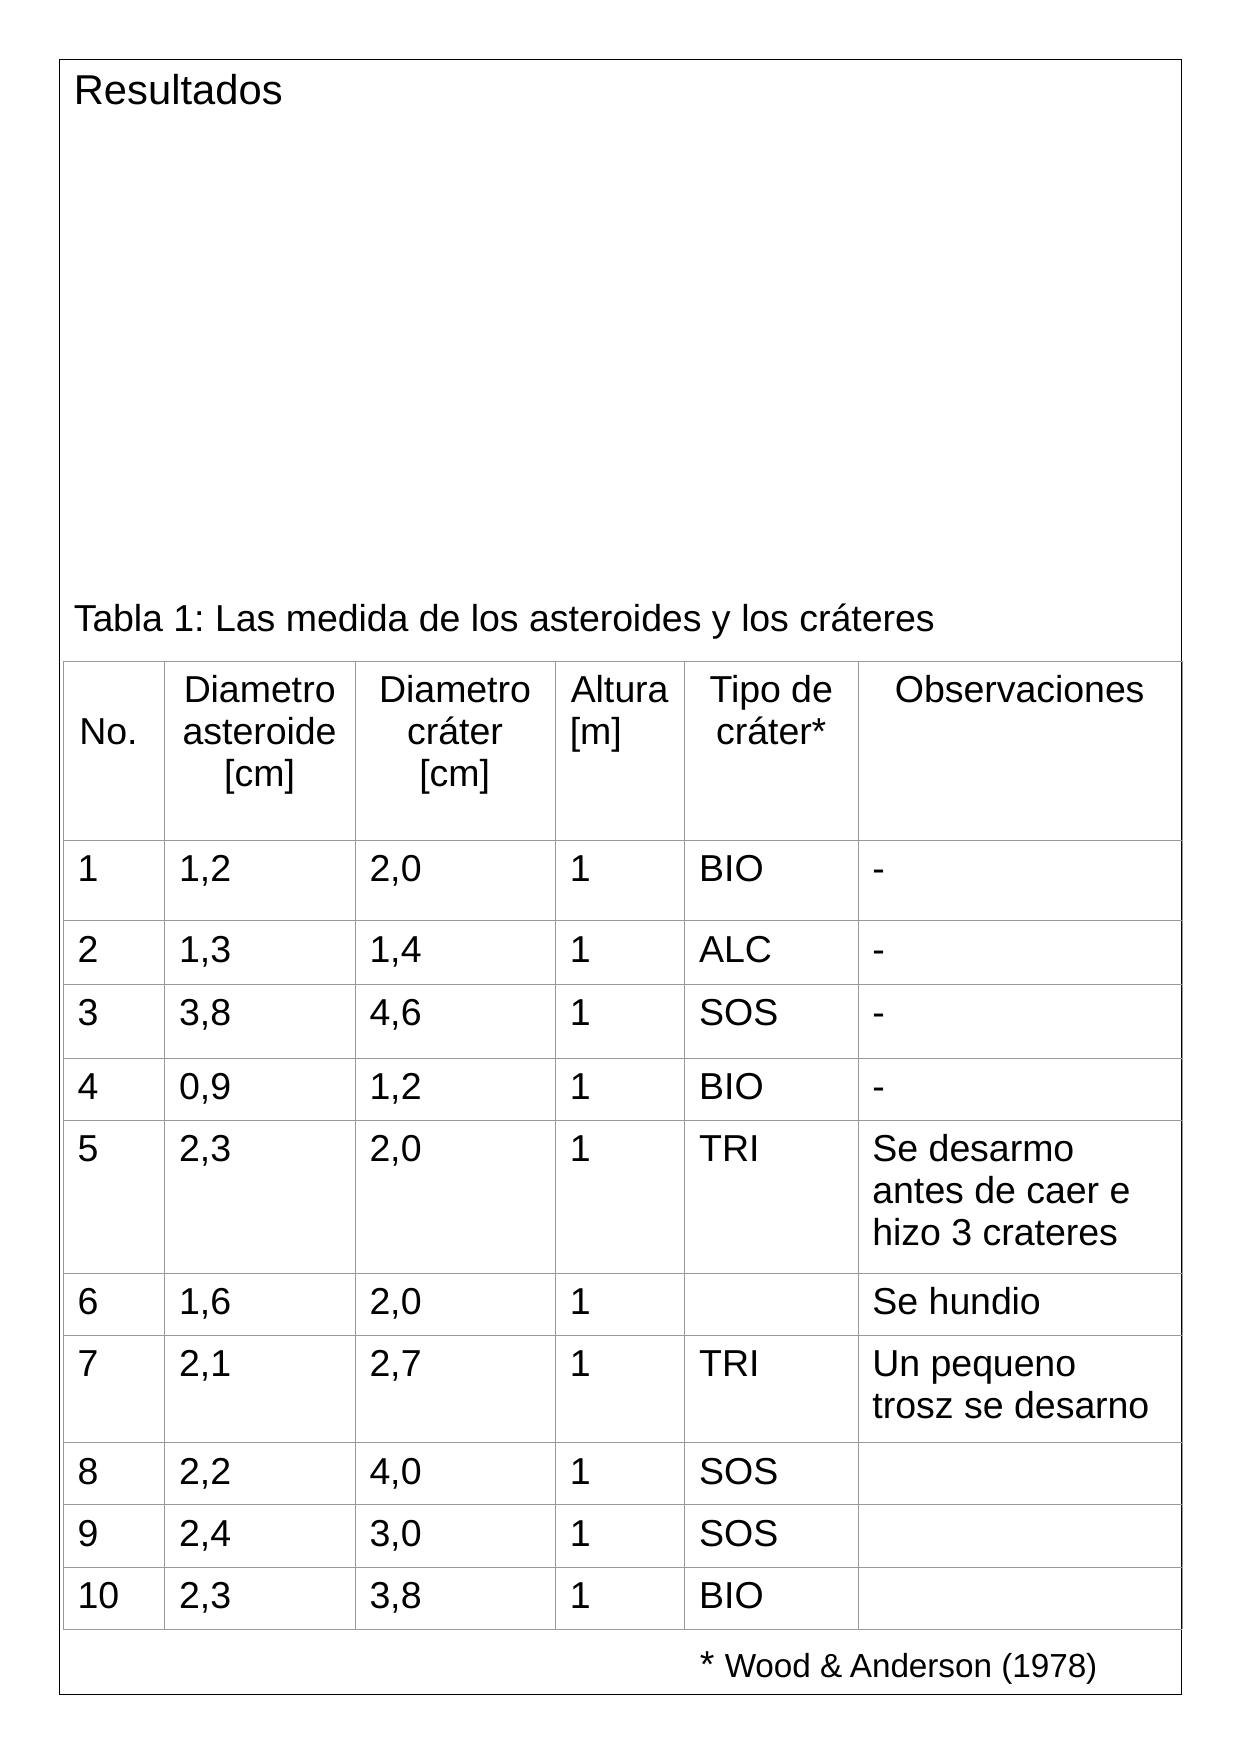

Resultados
Tabla 1: Las medida de los asteroides y los cráteres
| No. | Diametro asteroide [cm] | Diametro cráter [cm] | Altura [m] | Tipo de cráter\* | Observaciones |
| --- | --- | --- | --- | --- | --- |
| 1 | 1,2 | 2,0 | 1 | BIO | - |
| 2 | 1,3 | 1,4 | 1 | ALC | - |
| 3 | 3,8 | 4,6 | 1 | SOS | - |
| 4 | 0,9 | 1,2 | 1 | BIO | - |
| 5 | 2,3 | 2,0 | 1 | TRI | Se desarmo antes de caer e hizo 3 crateres |
| 6 | 1,6 | 2,0 | 1 | | Se hundio |
| 7 | 2,1 | 2,7 | 1 | TRI | Un pequeno trosz se desarno |
| 8 | 2,2 | 4,0 | 1 | SOS | |
| 9 | 2,4 | 3,0 | 1 | SOS | |
| 10 | 2,3 | 3,8 | 1 | BIO | |
* Wood & Anderson (1978)